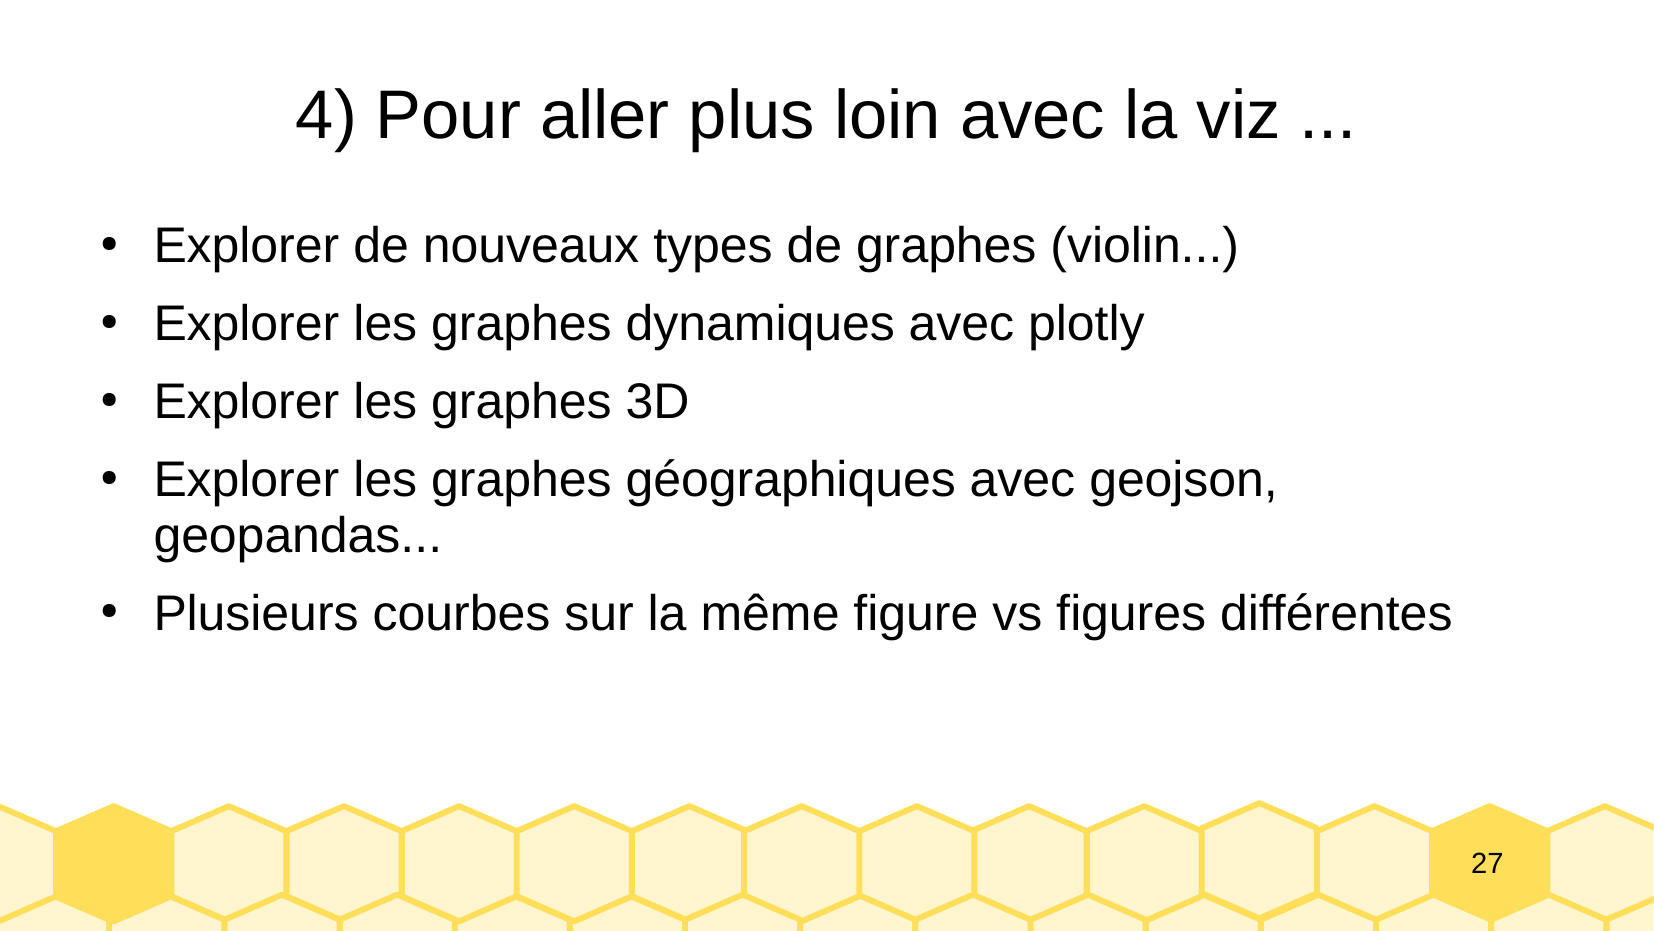

# 4) Pour aller plus loin avec la viz ...
Explorer de nouveaux types de graphes (violin...)
Explorer les graphes dynamiques avec plotly
Explorer les graphes 3D
Explorer les graphes géographiques avec geojson, geopandas...
Plusieurs courbes sur la même figure vs figures différentes